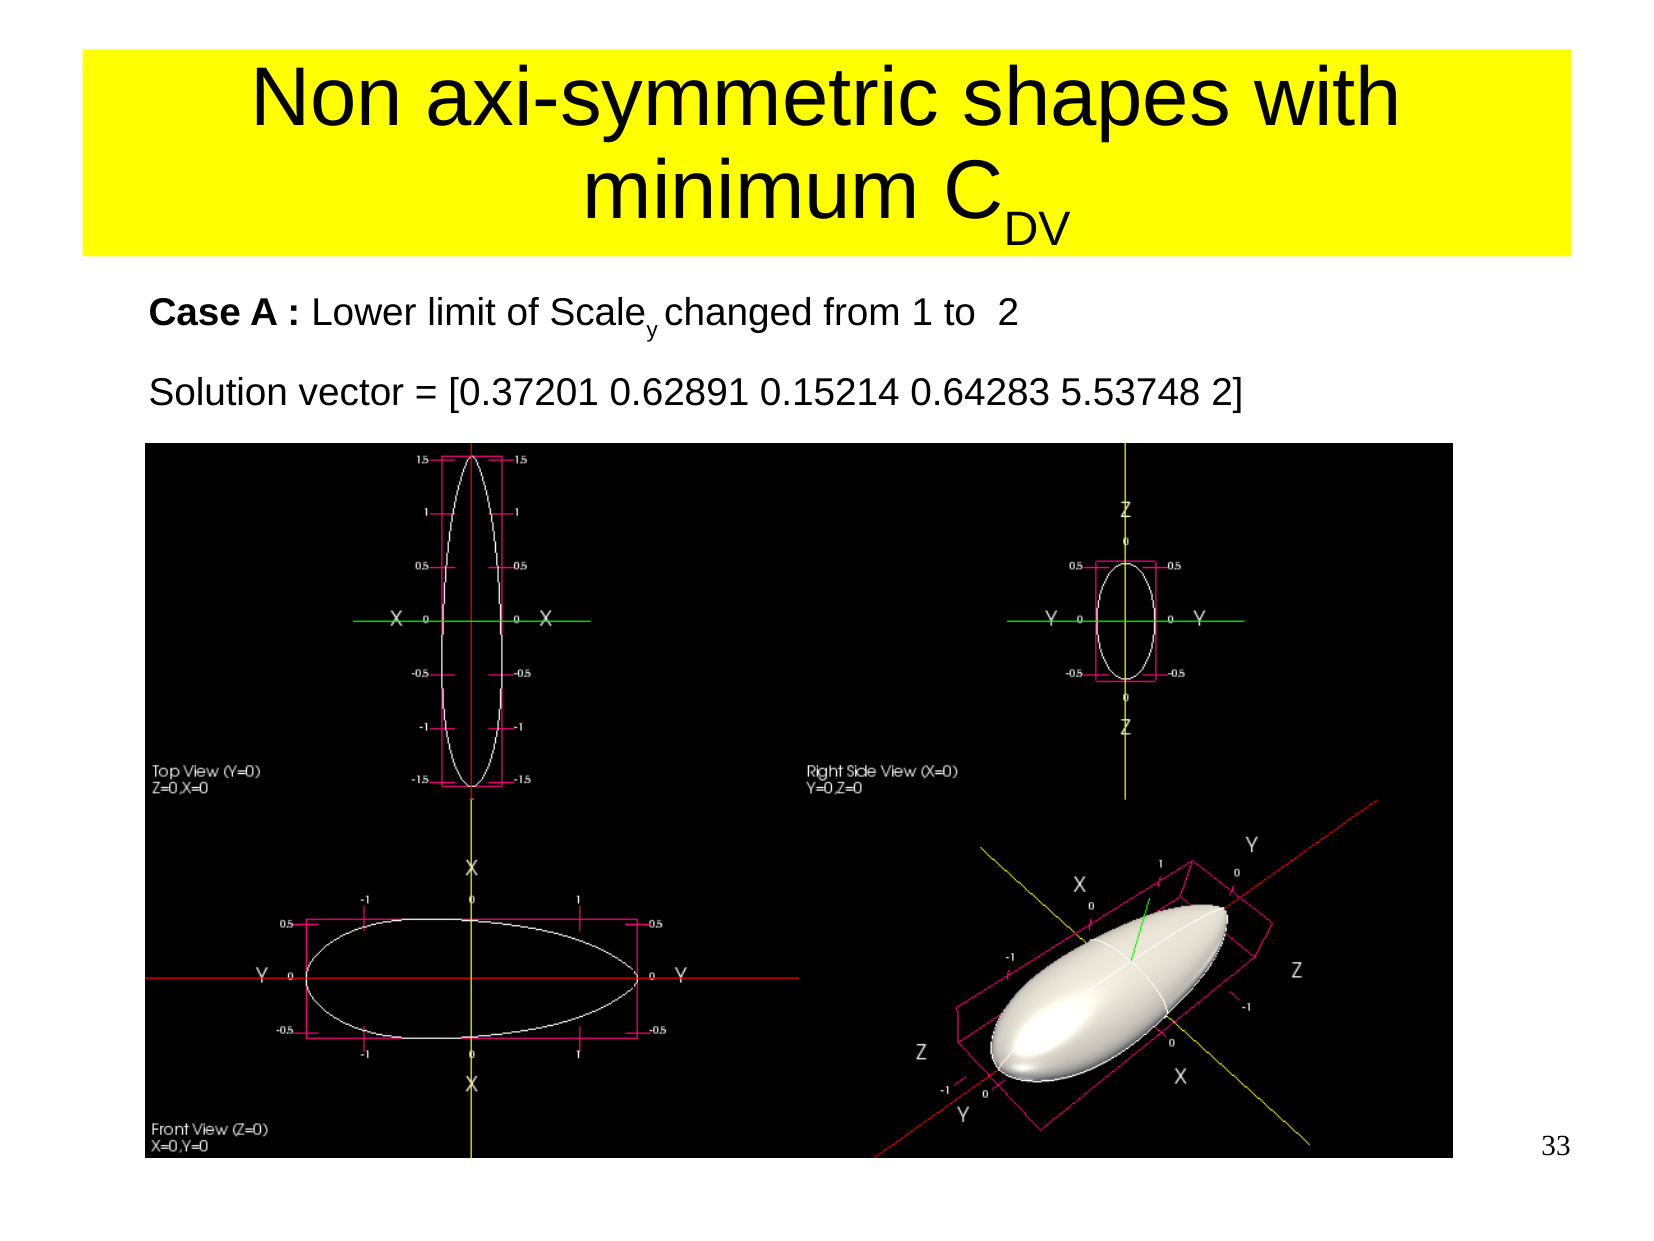

# Non axi-symmetric shapes with minimum CDV
Case A : Lower limit of Scaley changed from 1 to 2
Solution vector = [0.37201 0.62891 0.15214 0.64283 5.53748 2]
33